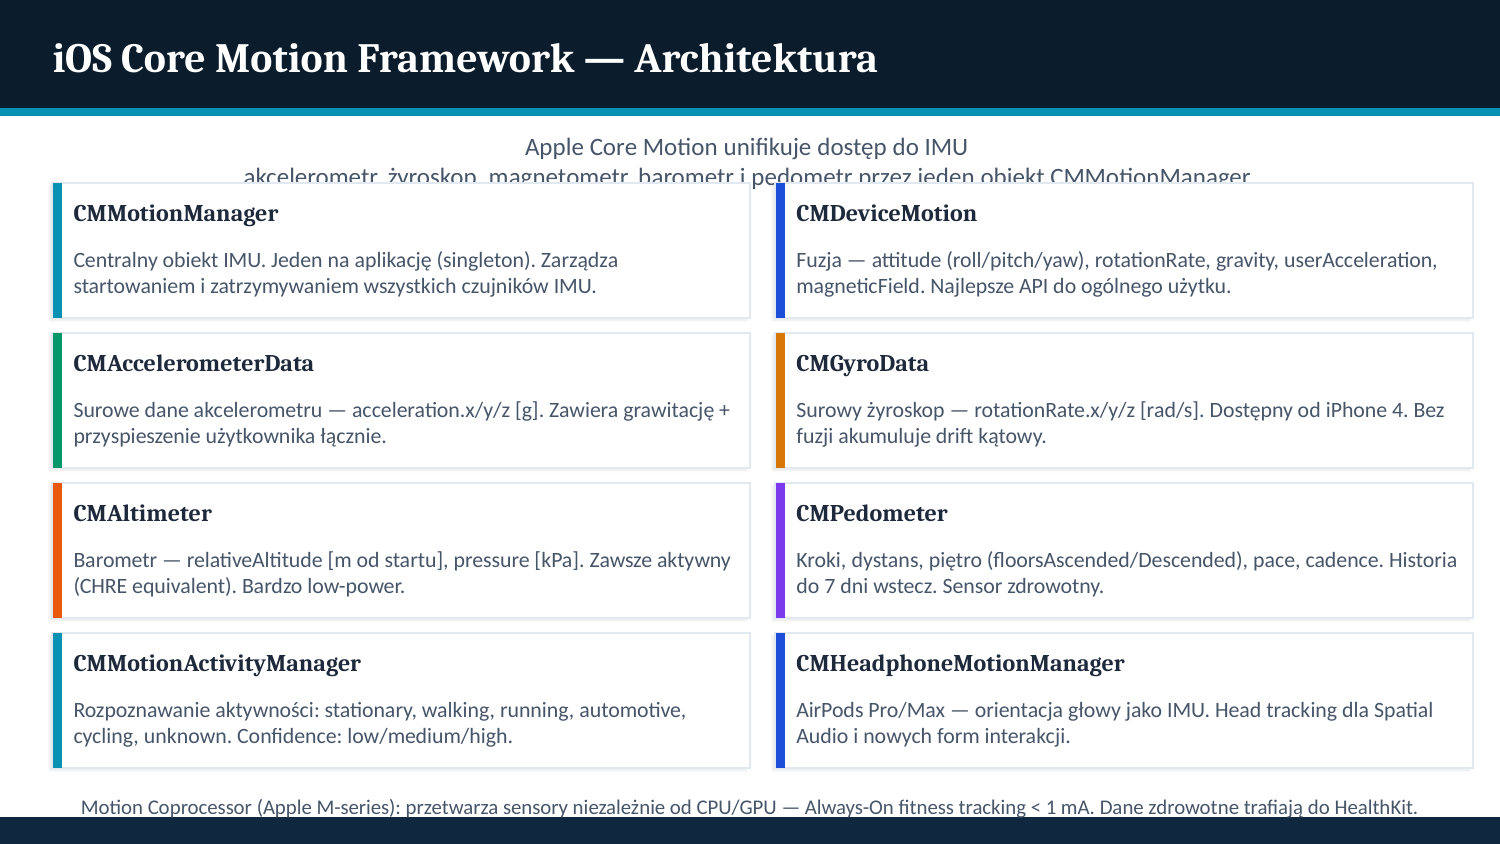

iOS Core Motion Framework — Architektura
Apple Core Motion unifikuje dostęp do IMU
akcelerometr, żyroskop, magnetometr, barometr i pedometr przez jeden obiekt CMMotionManager.
CMMotionManager
CMDeviceMotion
Centralny obiekt IMU. Jeden na aplikację (singleton). Zarządza startowaniem i zatrzymywaniem wszystkich czujników IMU.
Fuzja — attitude (roll/pitch/yaw), rotationRate, gravity, userAcceleration, magneticField. Najlepsze API do ogólnego użytku.
CMAccelerometerData
CMGyroData
Surowe dane akcelerometru — acceleration.x/y/z [g]. Zawiera grawitację + przyspieszenie użytkownika łącznie.
Surowy żyroskop — rotationRate.x/y/z [rad/s]. Dostępny od iPhone 4. Bez fuzji akumuluje drift kątowy.
CMAltimeter
CMPedometer
Barometr — relativeAltitude [m od startu], pressure [kPa]. Zawsze aktywny (CHRE equivalent). Bardzo low-power.
Kroki, dystans, piętro (floorsAscended/Descended), pace, cadence. Historia do 7 dni wstecz. Sensor zdrowotny.
CMMotionActivityManager
CMHeadphoneMotionManager
Rozpoznawanie aktywności: stationary, walking, running, automotive, cycling, unknown. Confidence: low/medium/high.
AirPods Pro/Max — orientacja głowy jako IMU. Head tracking dla Spatial Audio i nowych form interakcji.
Motion Coprocessor (Apple M-series): przetwarza sensory niezależnie od CPU/GPU — Always-On fitness tracking < 1 mA. Dane zdrowotne trafiają do HealthKit.